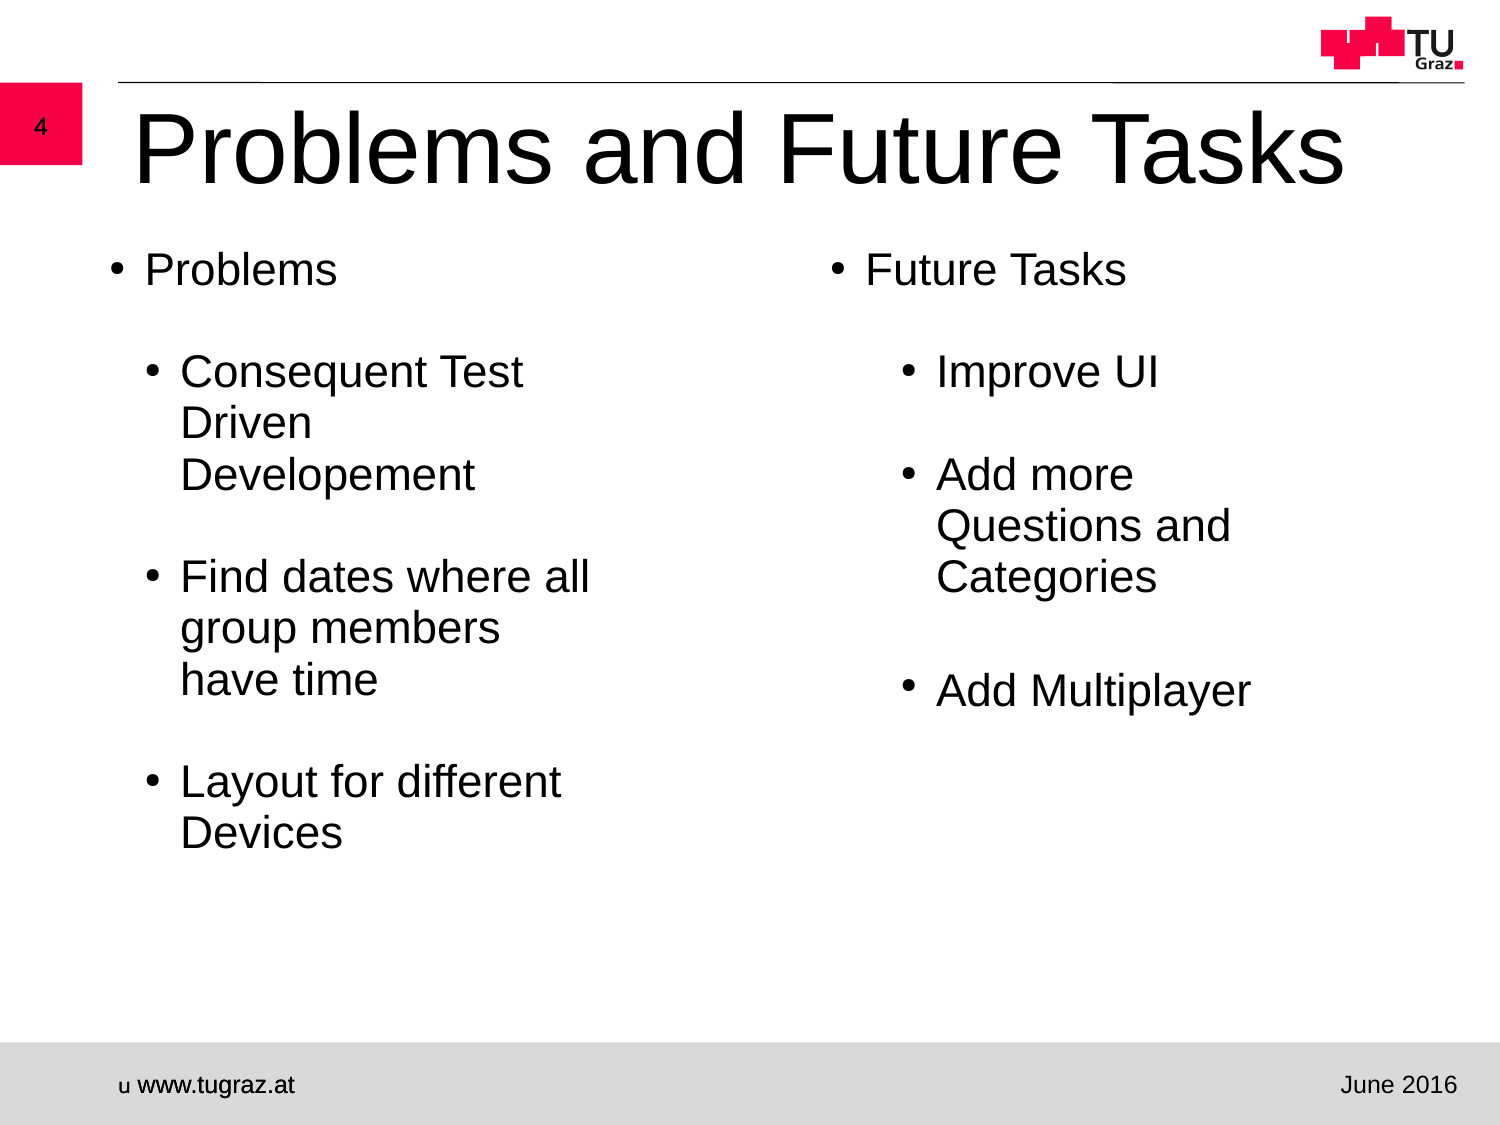

Problems and Future Tasks
Problems
Consequent Test Driven Developement
Find dates where all group members have time
Layout for different Devices
Future Tasks
Improve UI
Add more Questions and Categories
Add Multiplayer